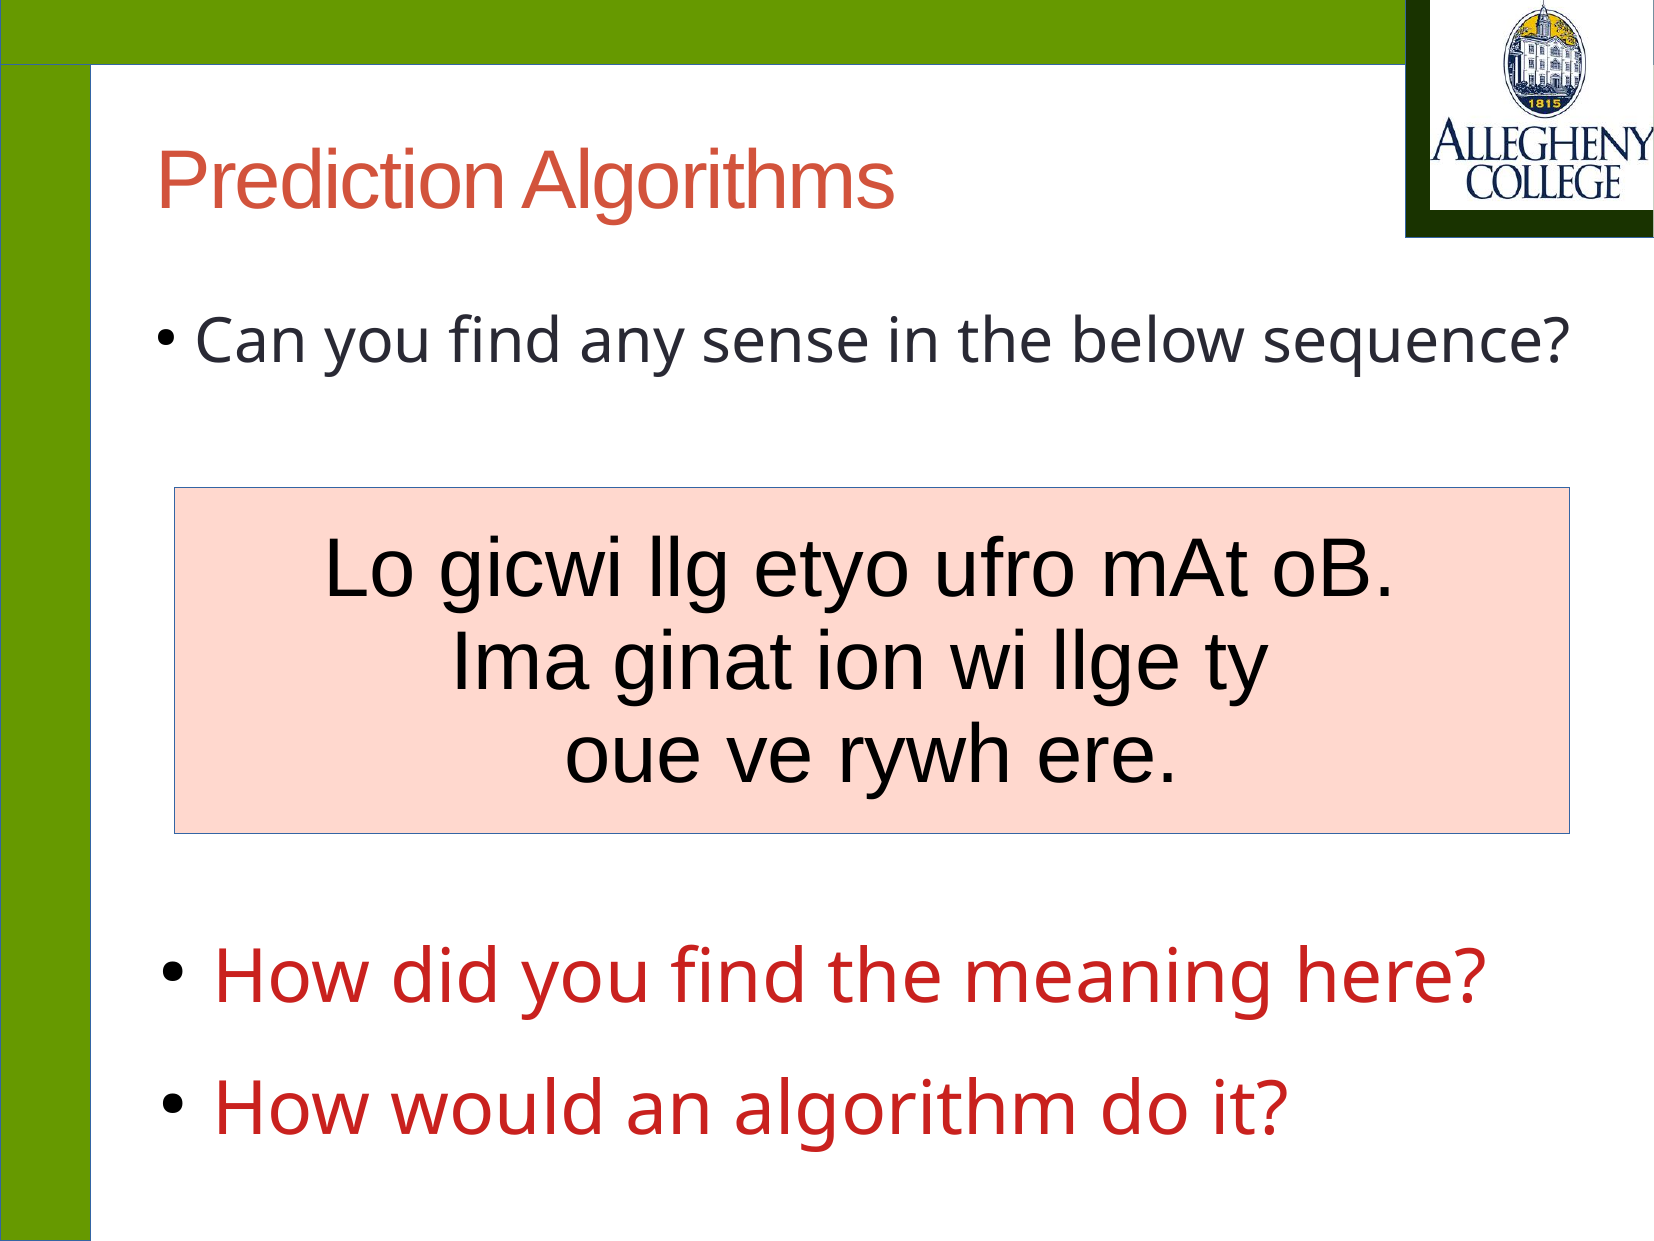

Prediction Algorithms
# Can you find any sense in the below sequence?
Lo gicwi llg etyo ufro mAt oB.
Ima ginat ion wi llge ty
oue ve rywh ere.
How did you find the meaning here?
How would an algorithm do it?